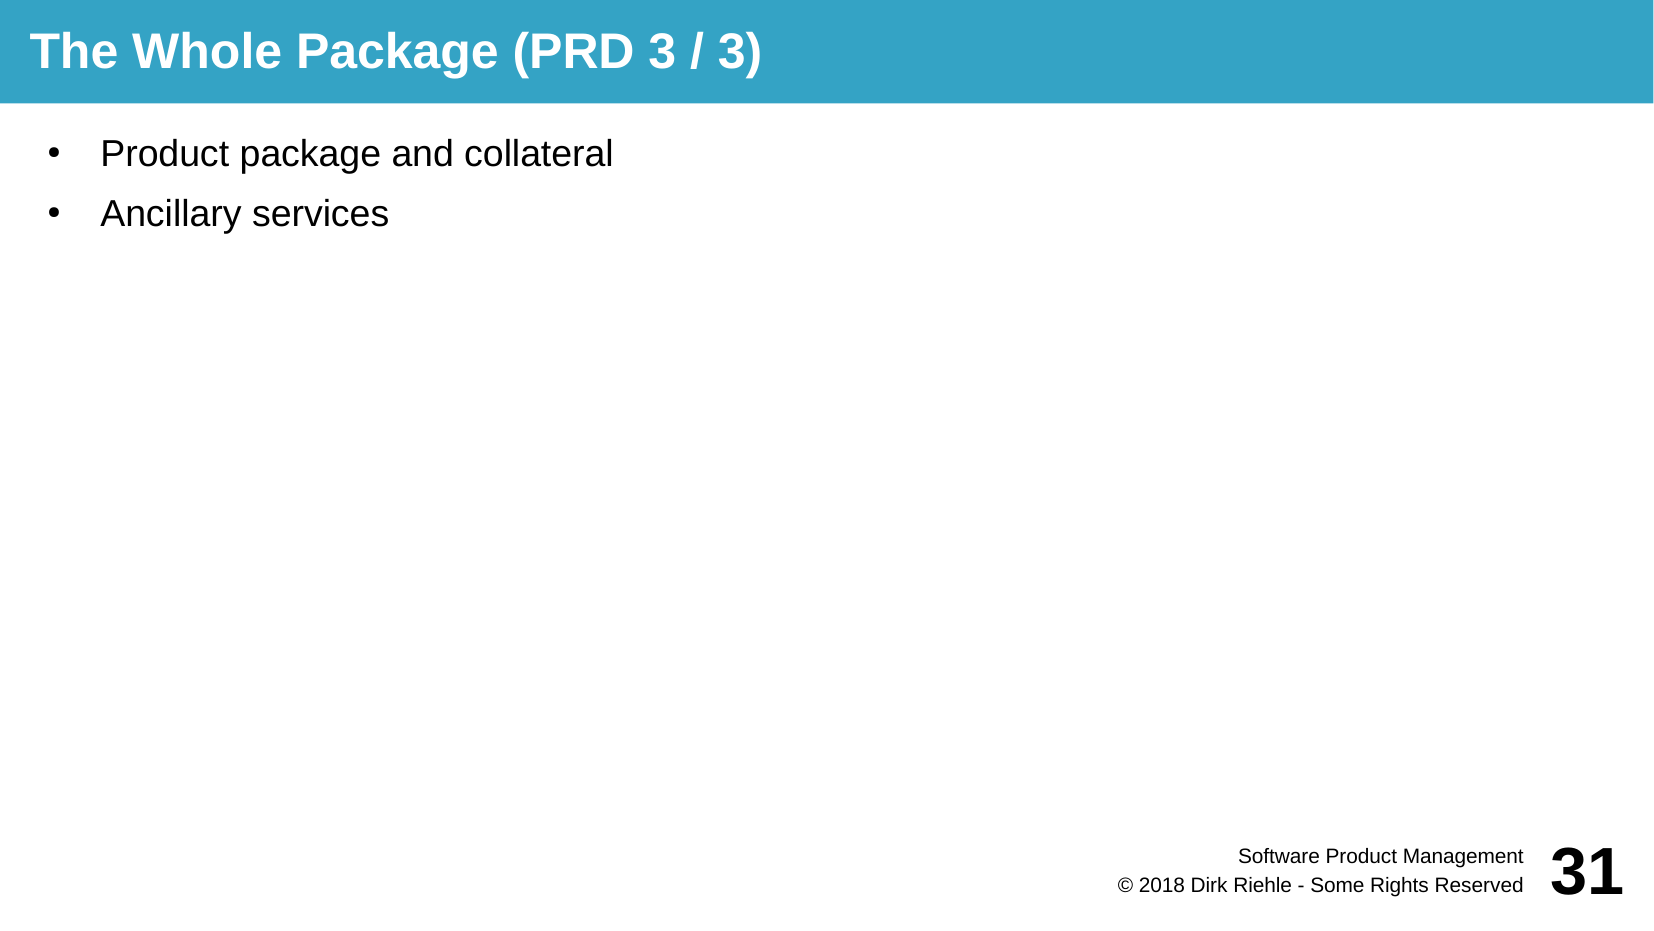

# The Whole Package (PRD 3 / 3)
Product package and collateral
Ancillary services
Software Product Management
31
© 2018 Dirk Riehle - Some Rights Reserved